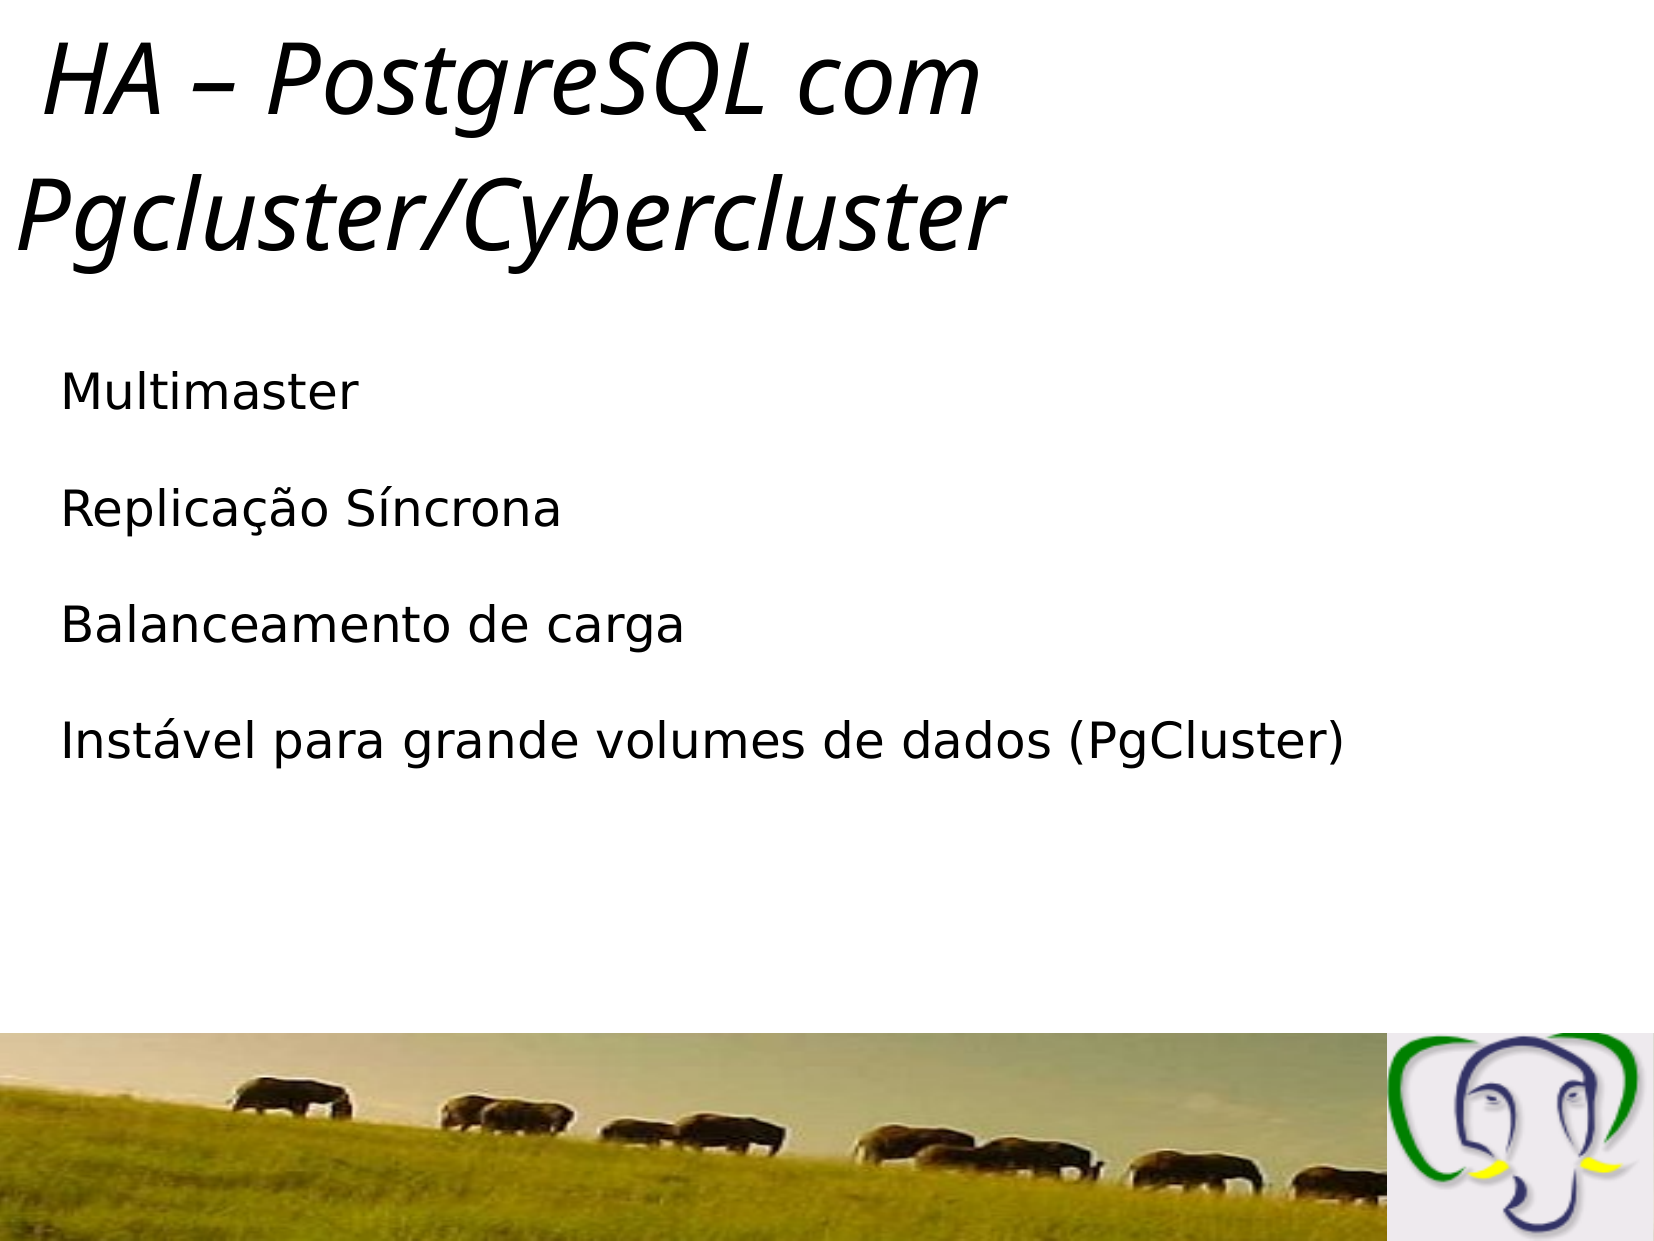

HA – PostgreSQL com Pgcluster/Cybercluster
 Multimaster
 Replicação Síncrona
 Balanceamento de carga
 Instável para grande volumes de dados (PgCluster)